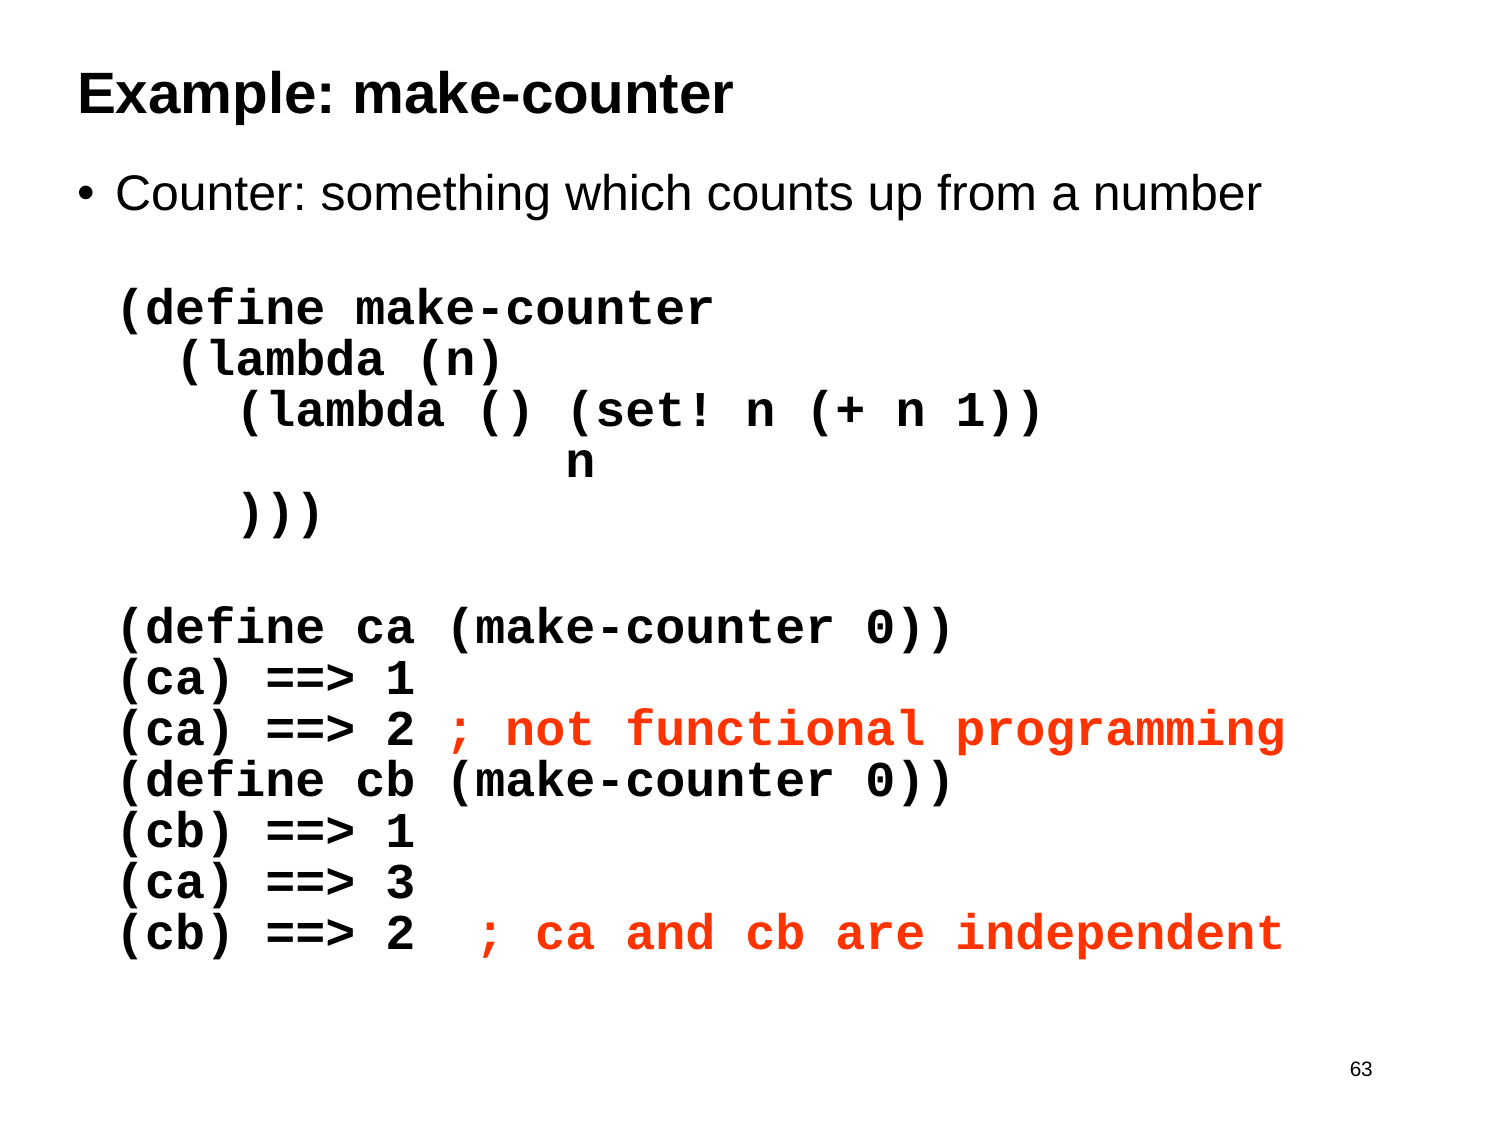

# Example: make-counter
Counter: something which counts up from a number
(define make-counter
 (lambda (n)
 (lambda () (set! n (+ n 1))
 n
 )))
(define ca (make-counter 0))
(ca) ==> 1
(ca) ==> 2 ; not functional programming
(define cb (make-counter 0))
(cb) ==> 1
(ca) ==> 3
(cb) ==> 2 ; ca and cb are independent
63